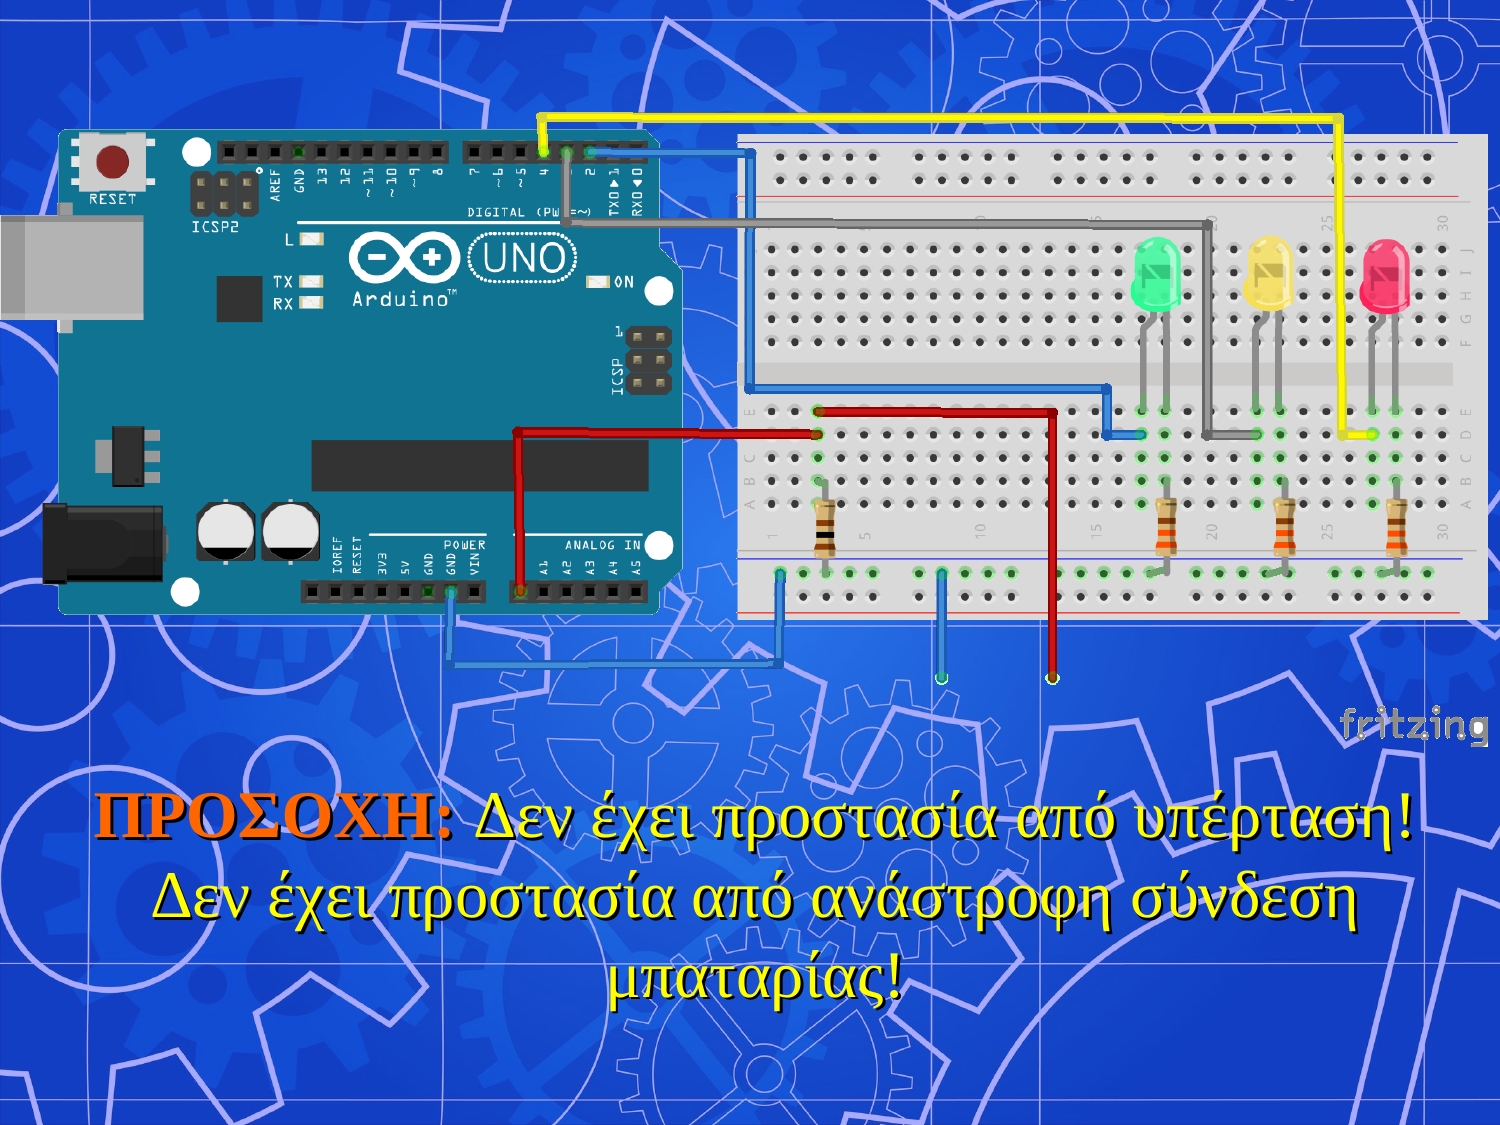

# ΠΡΟΣΟΧΗ: Δεν έχει προστασία από υπέρταση! Δεν έχει προστασία από ανάστροφη σύνδεση μπαταρίας!